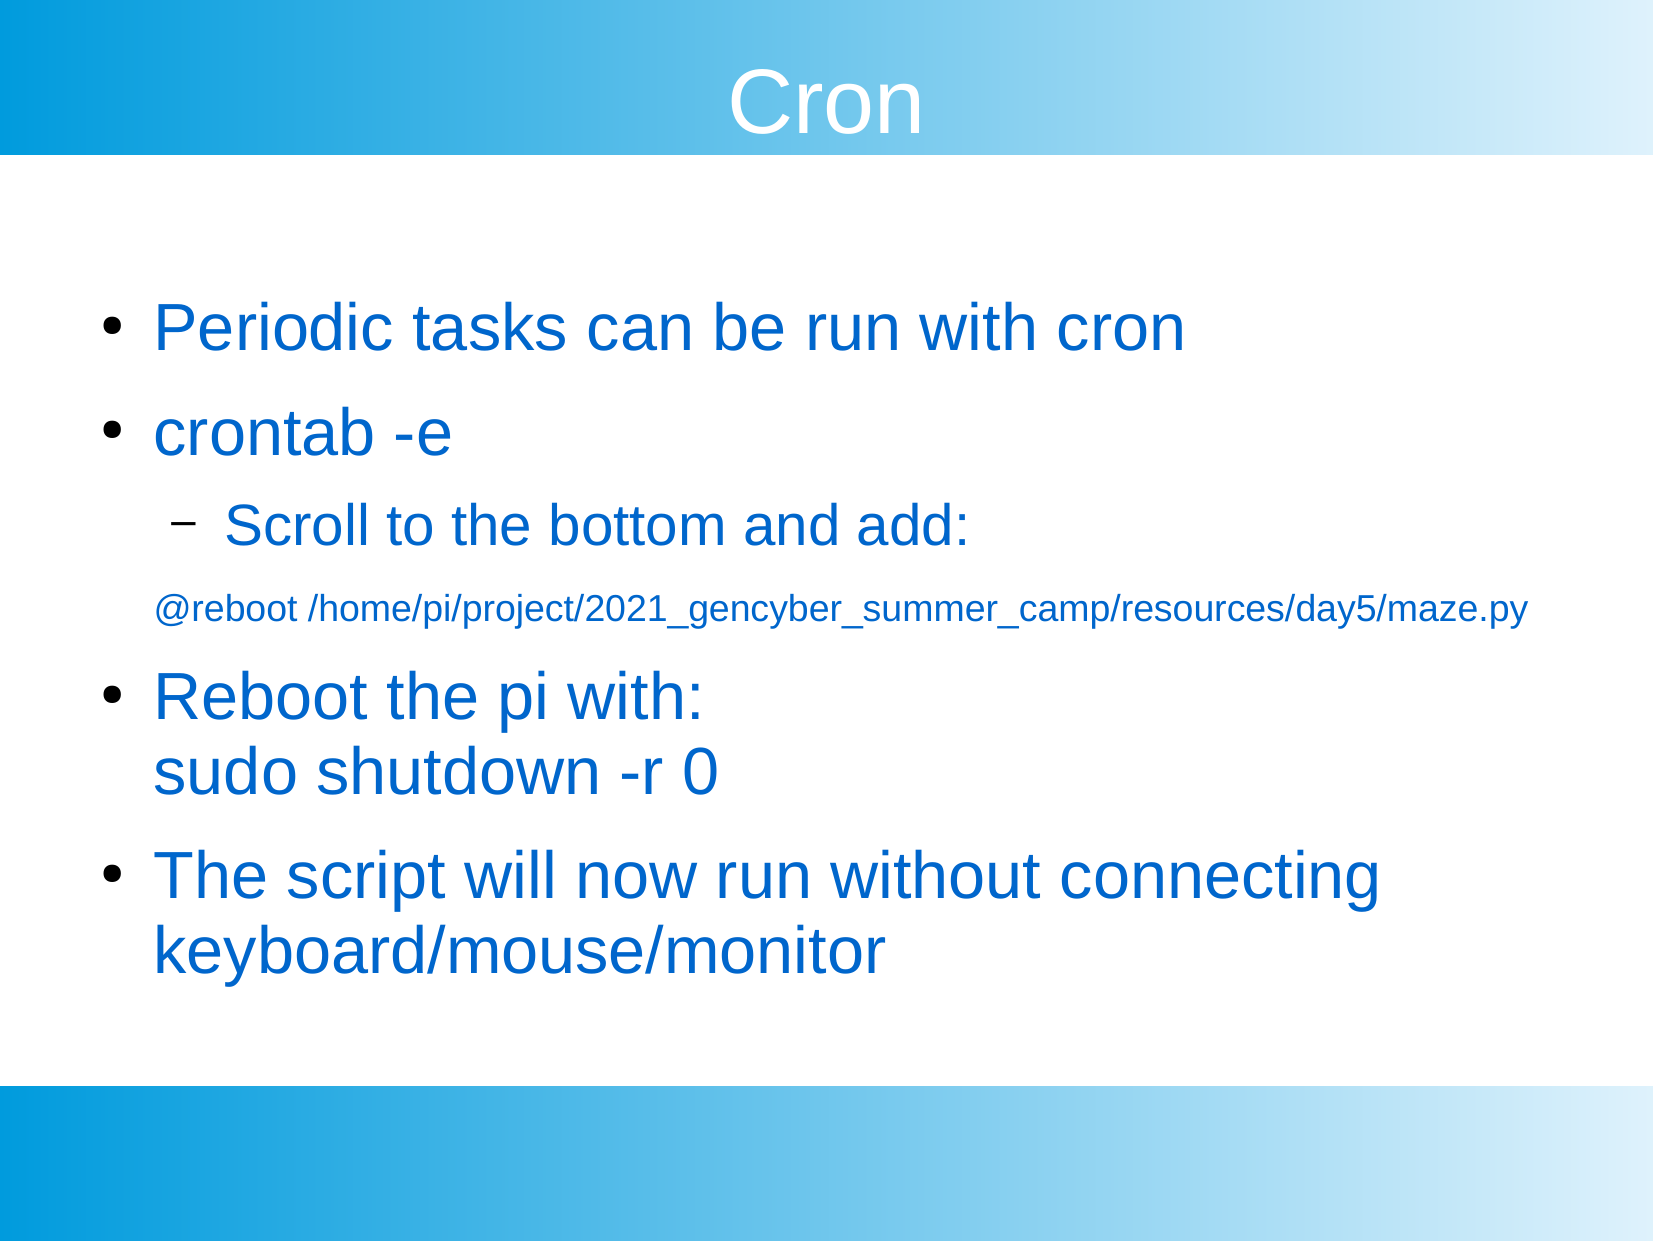

# Cron
Periodic tasks can be run with cron
crontab -e
Scroll to the bottom and add:
@reboot /home/pi/project/2021_gencyber_summer_camp/resources/day5/maze.py
Reboot the pi with:
sudo shutdown -r 0
The script will now run without connecting keyboard/mouse/monitor